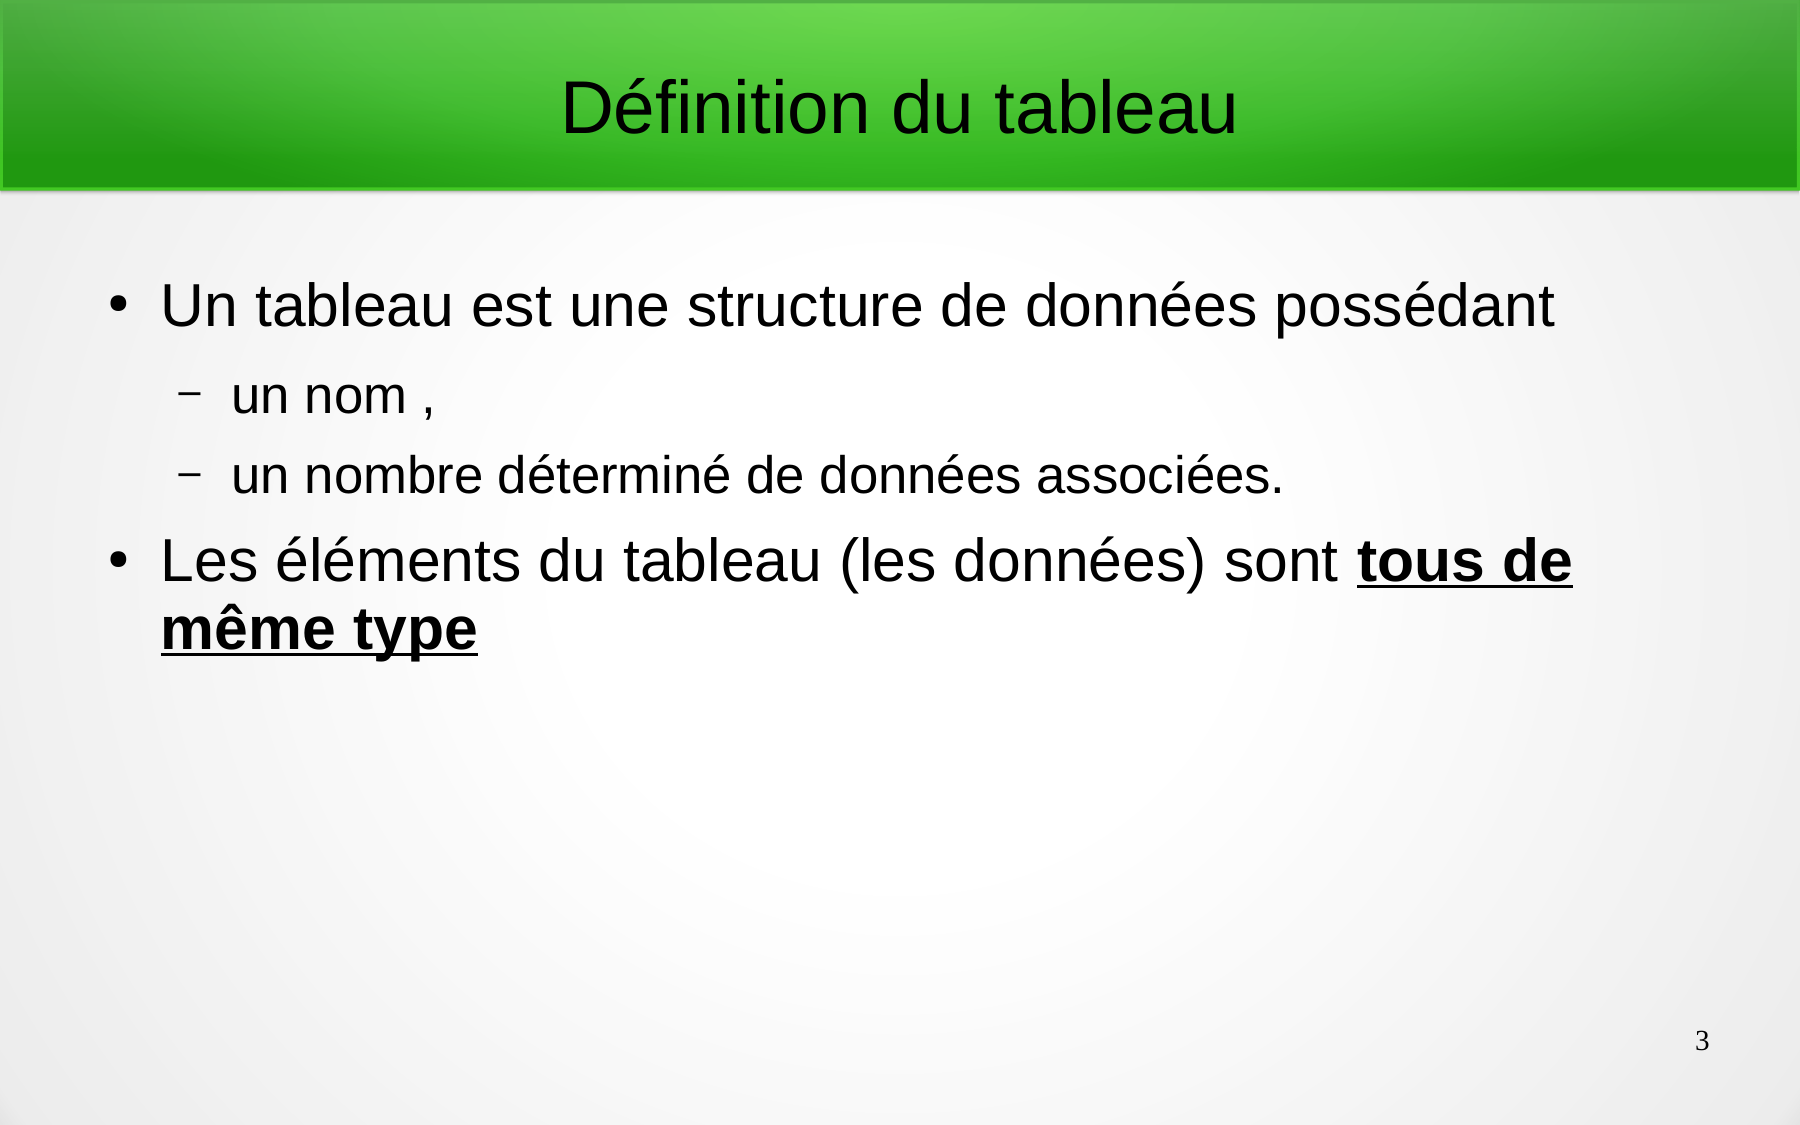

# Définition du tableau
Un tableau est une structure de données possédant
un nom ,
un nombre déterminé de données associées.
Les éléments du tableau (les données) sont tous de même type
3